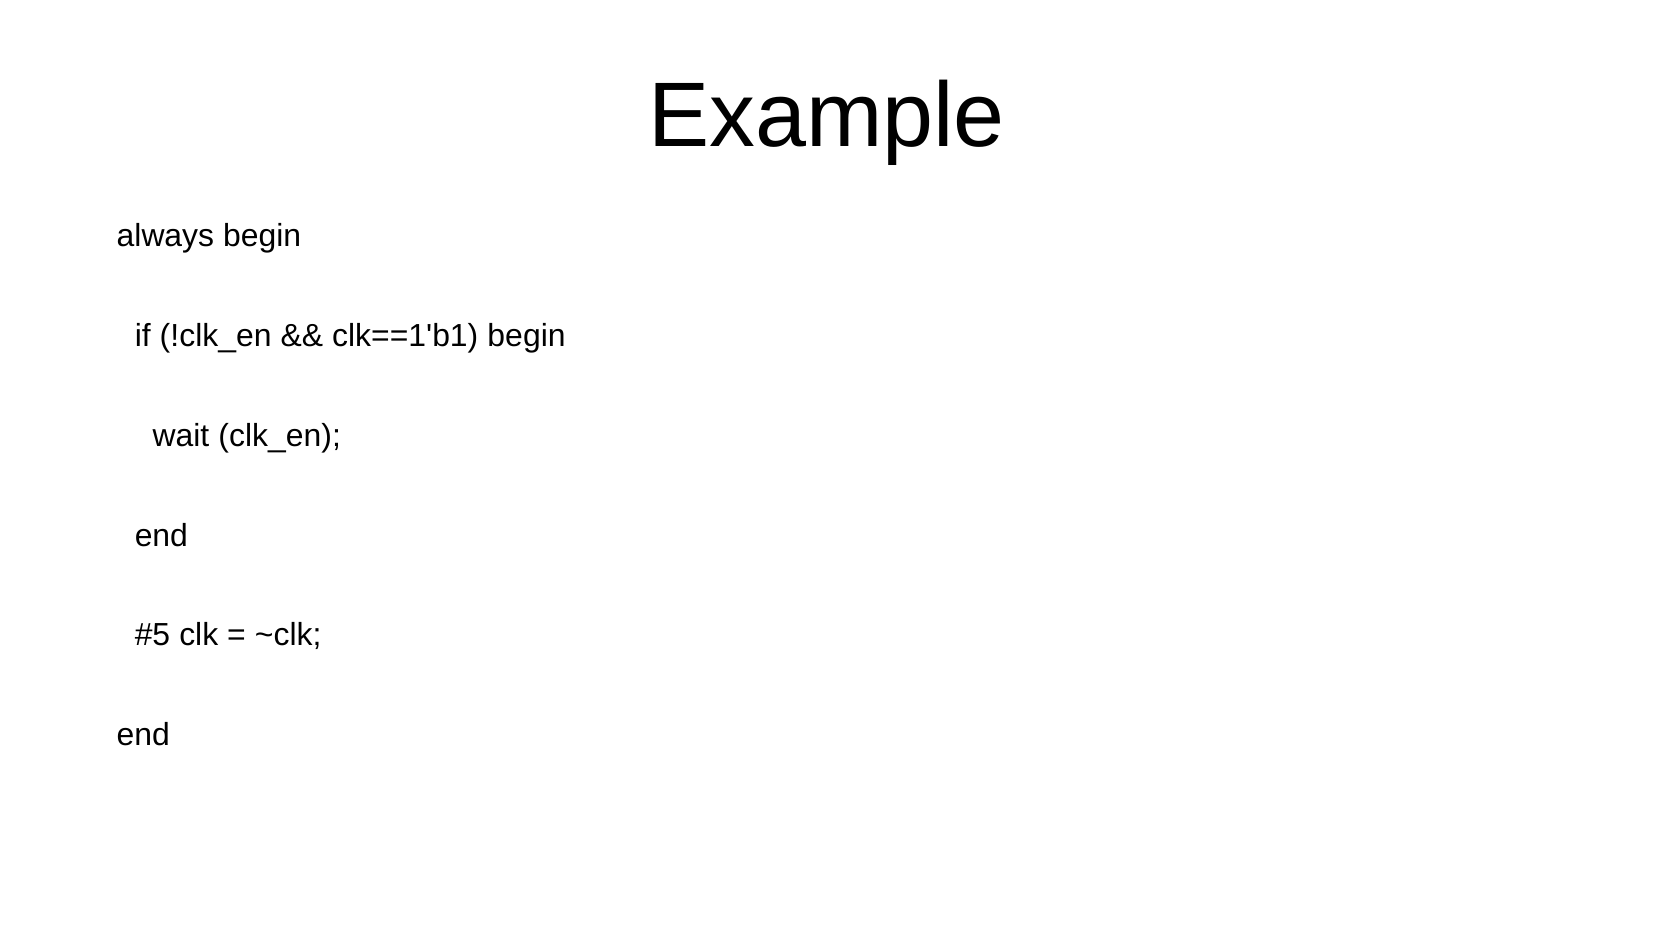

# Example
always begin
 if (!clk_en && clk==1'b1) begin
 wait (clk_en);
 end
 #5 clk = ~clk;
end